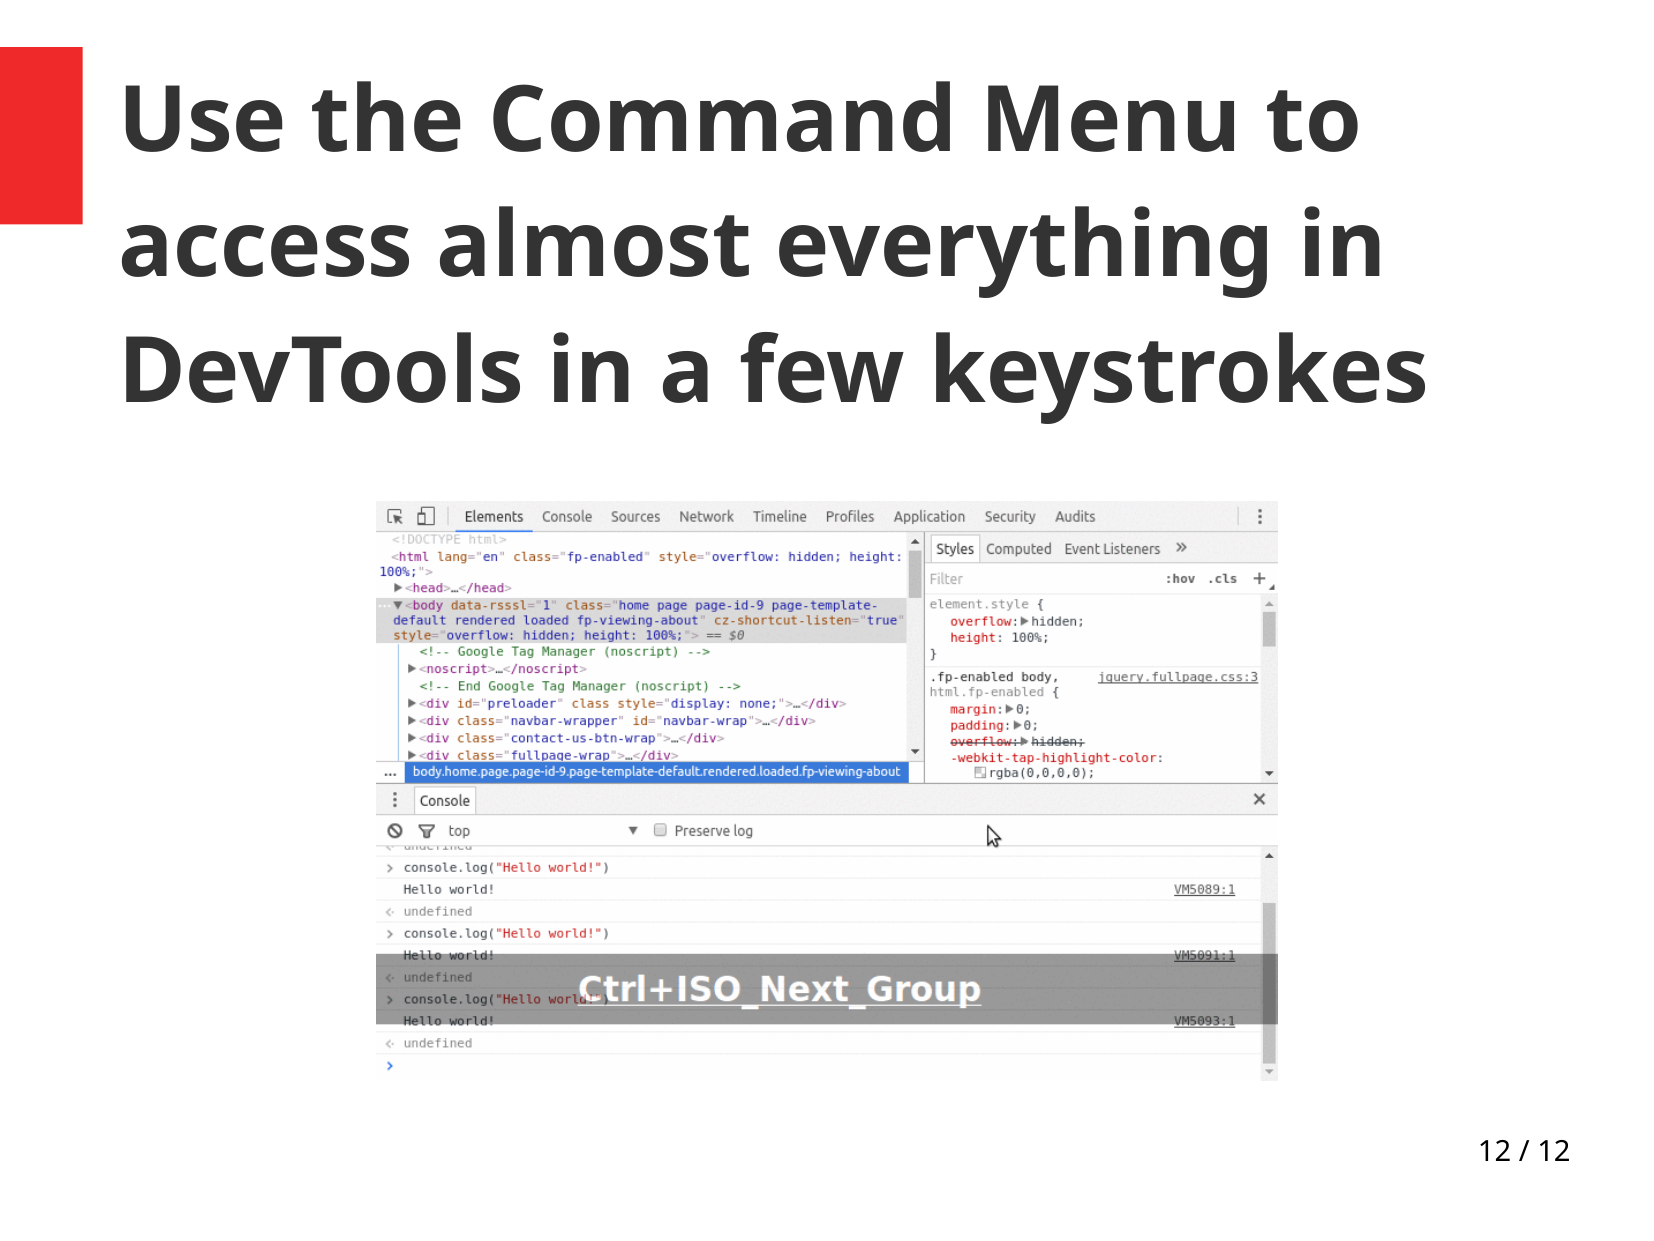

# Use the Command Menu to access almost everything in DevTools in a few keystrokes
12